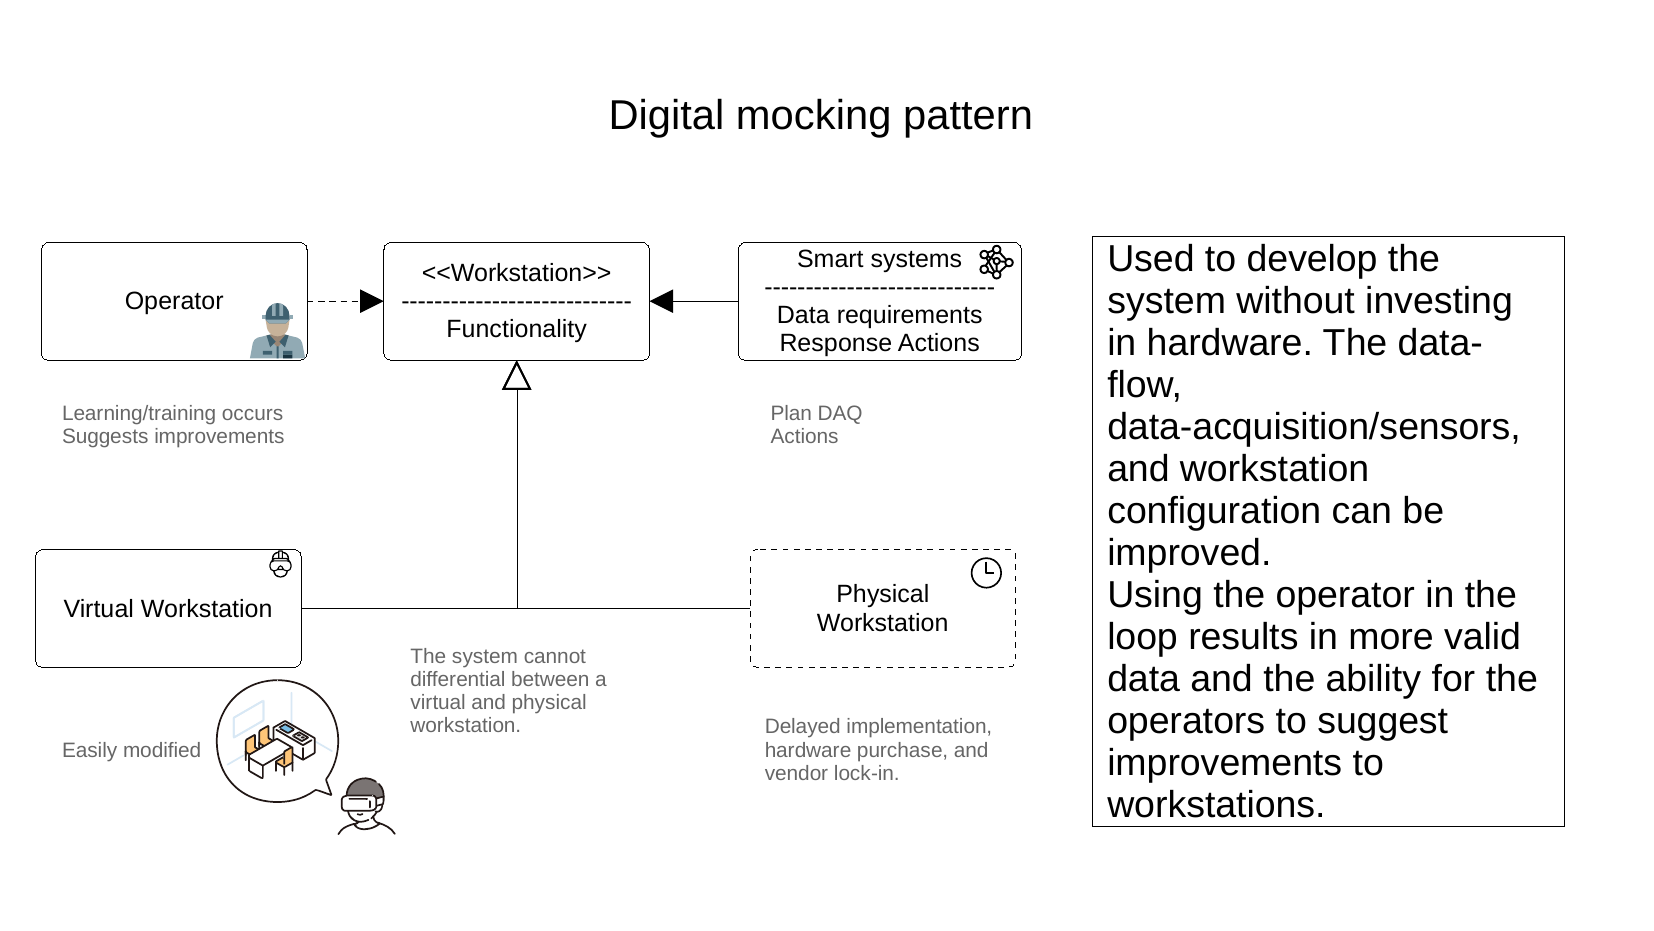

# Digital mocking pattern
Used to develop the system without investing in hardware. The data-flow, data-acquisition/sensors, and workstation configuration can be improved.
Using the operator in the loop results in more valid data and the ability for the operators to suggest improvements to workstations.
Operator
<<Workstation>>
----------------------------
Functionality
Smart systems
----------------------------
Data requirements
Response Actions
Learning/training occurs
Suggests improvements
Plan DAQ
Actions
Virtual Workstation
Physical Workstation
The system cannot differential between a virtual and physical workstation.
Easily modified
Delayed implementation, hardware purchase, and vendor lock-in.